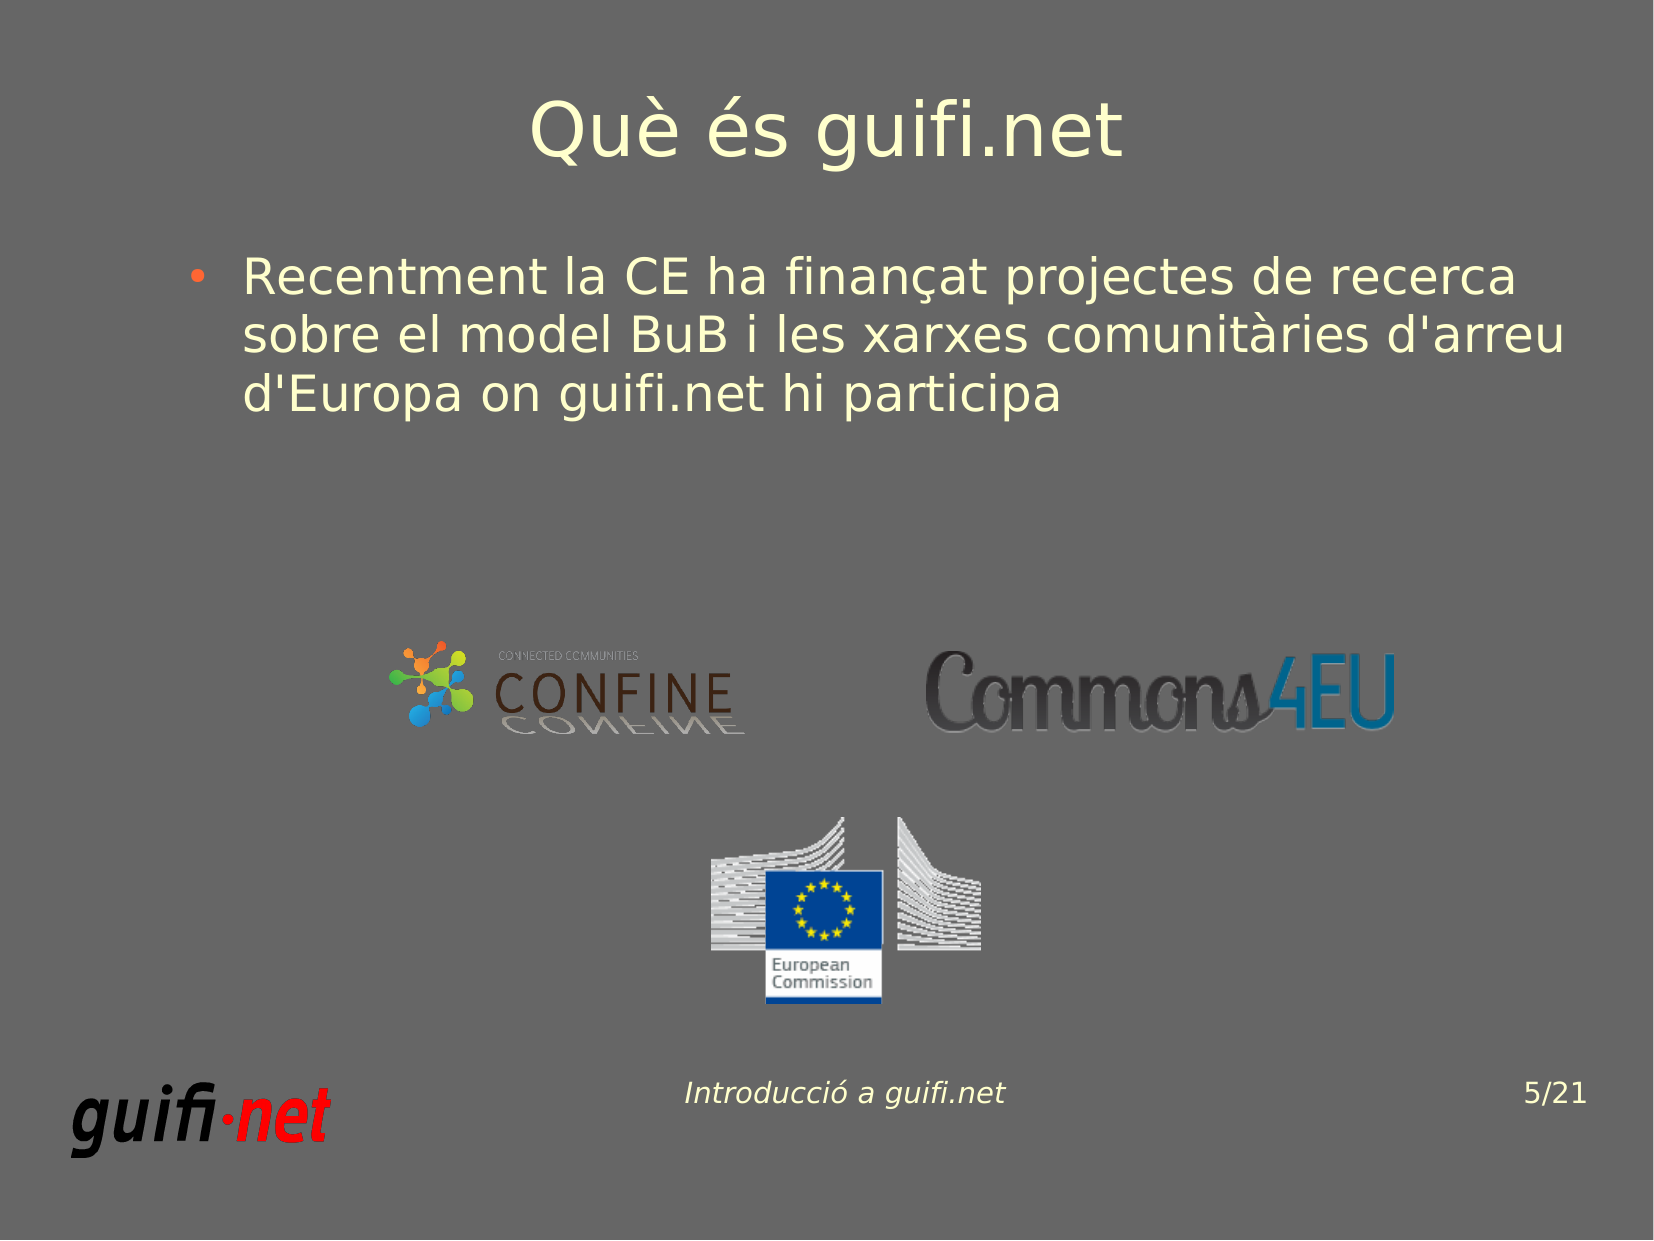

# Què és guifi.net
Recentment la CE ha finançat projectes de recerca sobre el model BuB i les xarxes comunitàries d'arreu d'Europa on guifi.net hi participa
5